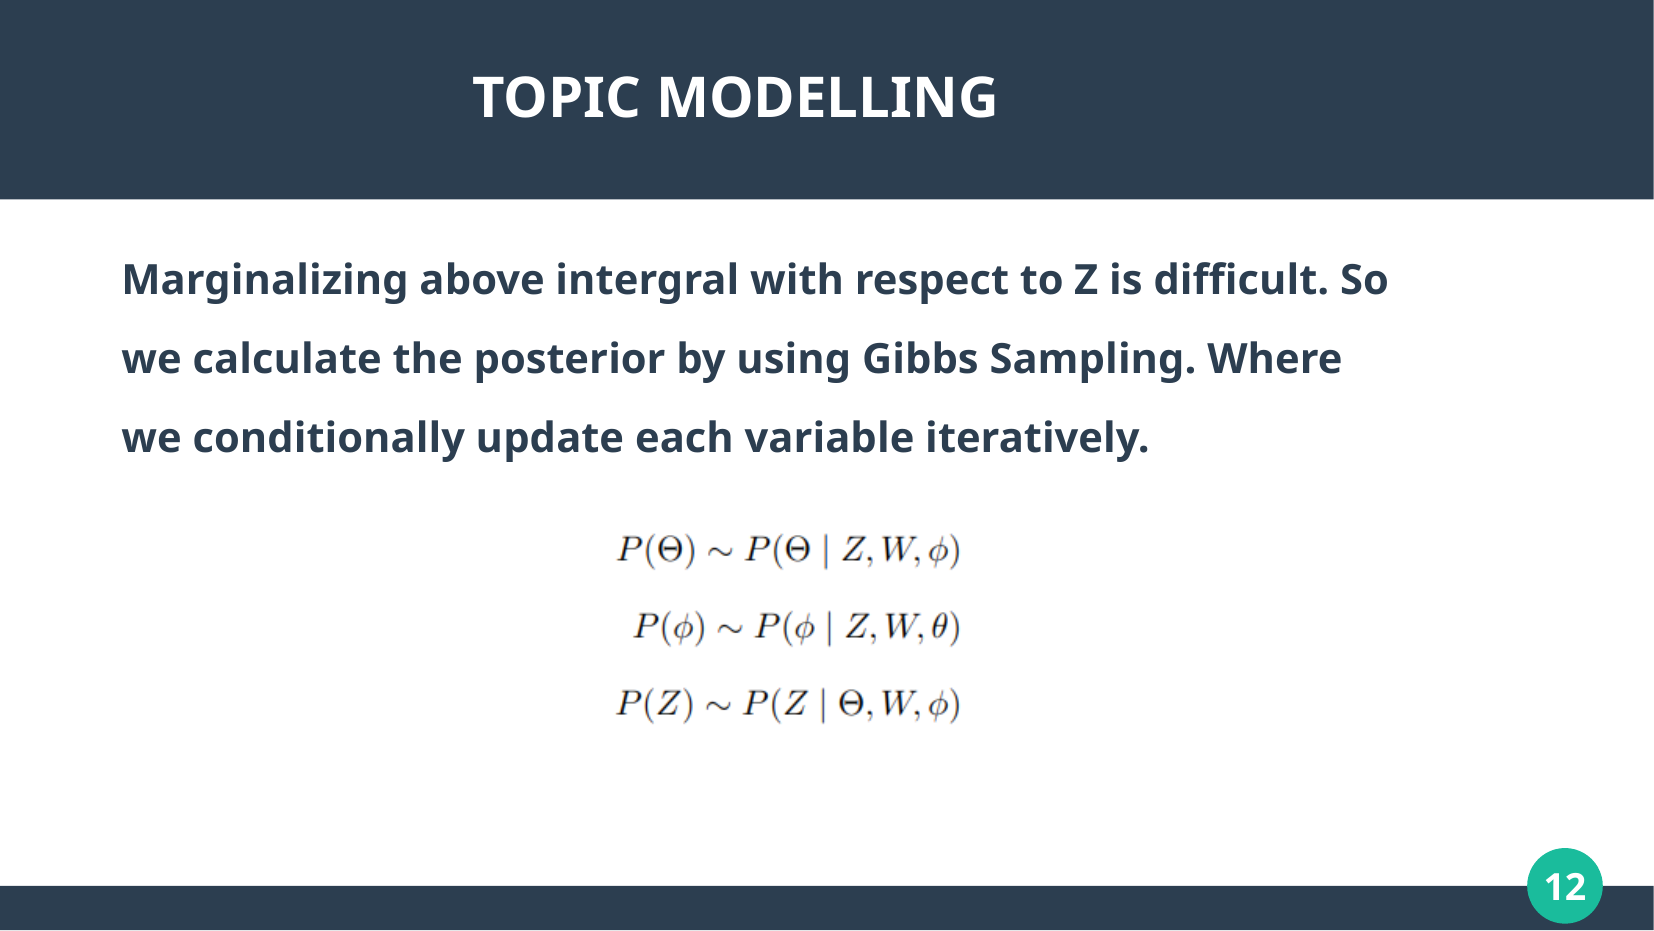

# TOPIC MODELLING
Marginalizing above intergral with respect to Z is difficult. So
we calculate the posterior by using Gibbs Sampling. Where
we conditionally update each variable iteratively.